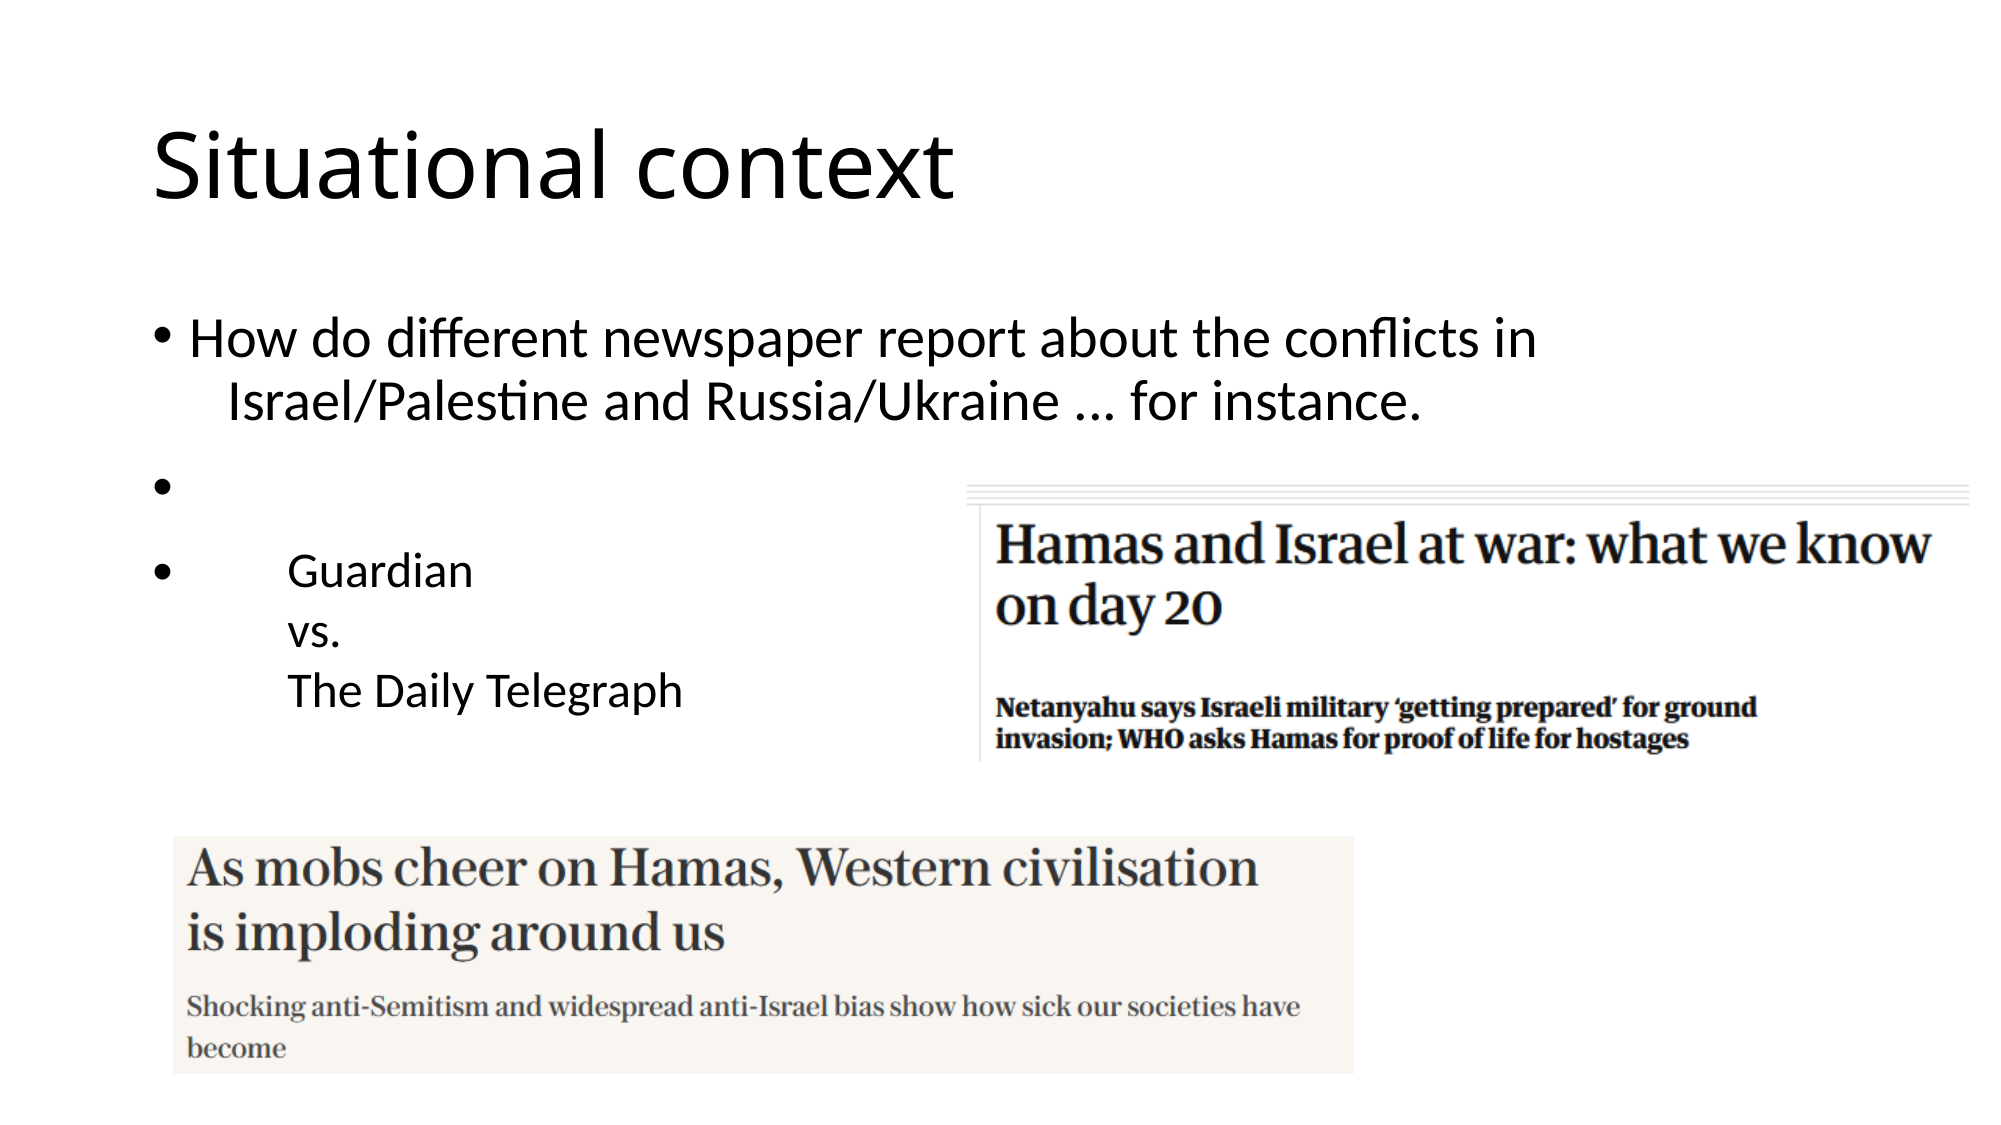

# Situational context
How do different newspaper report about the conflicts in Israel/Palestine and Russia/Ukraine ... for instance.
Guardian
vs.
The Daily Telegraph